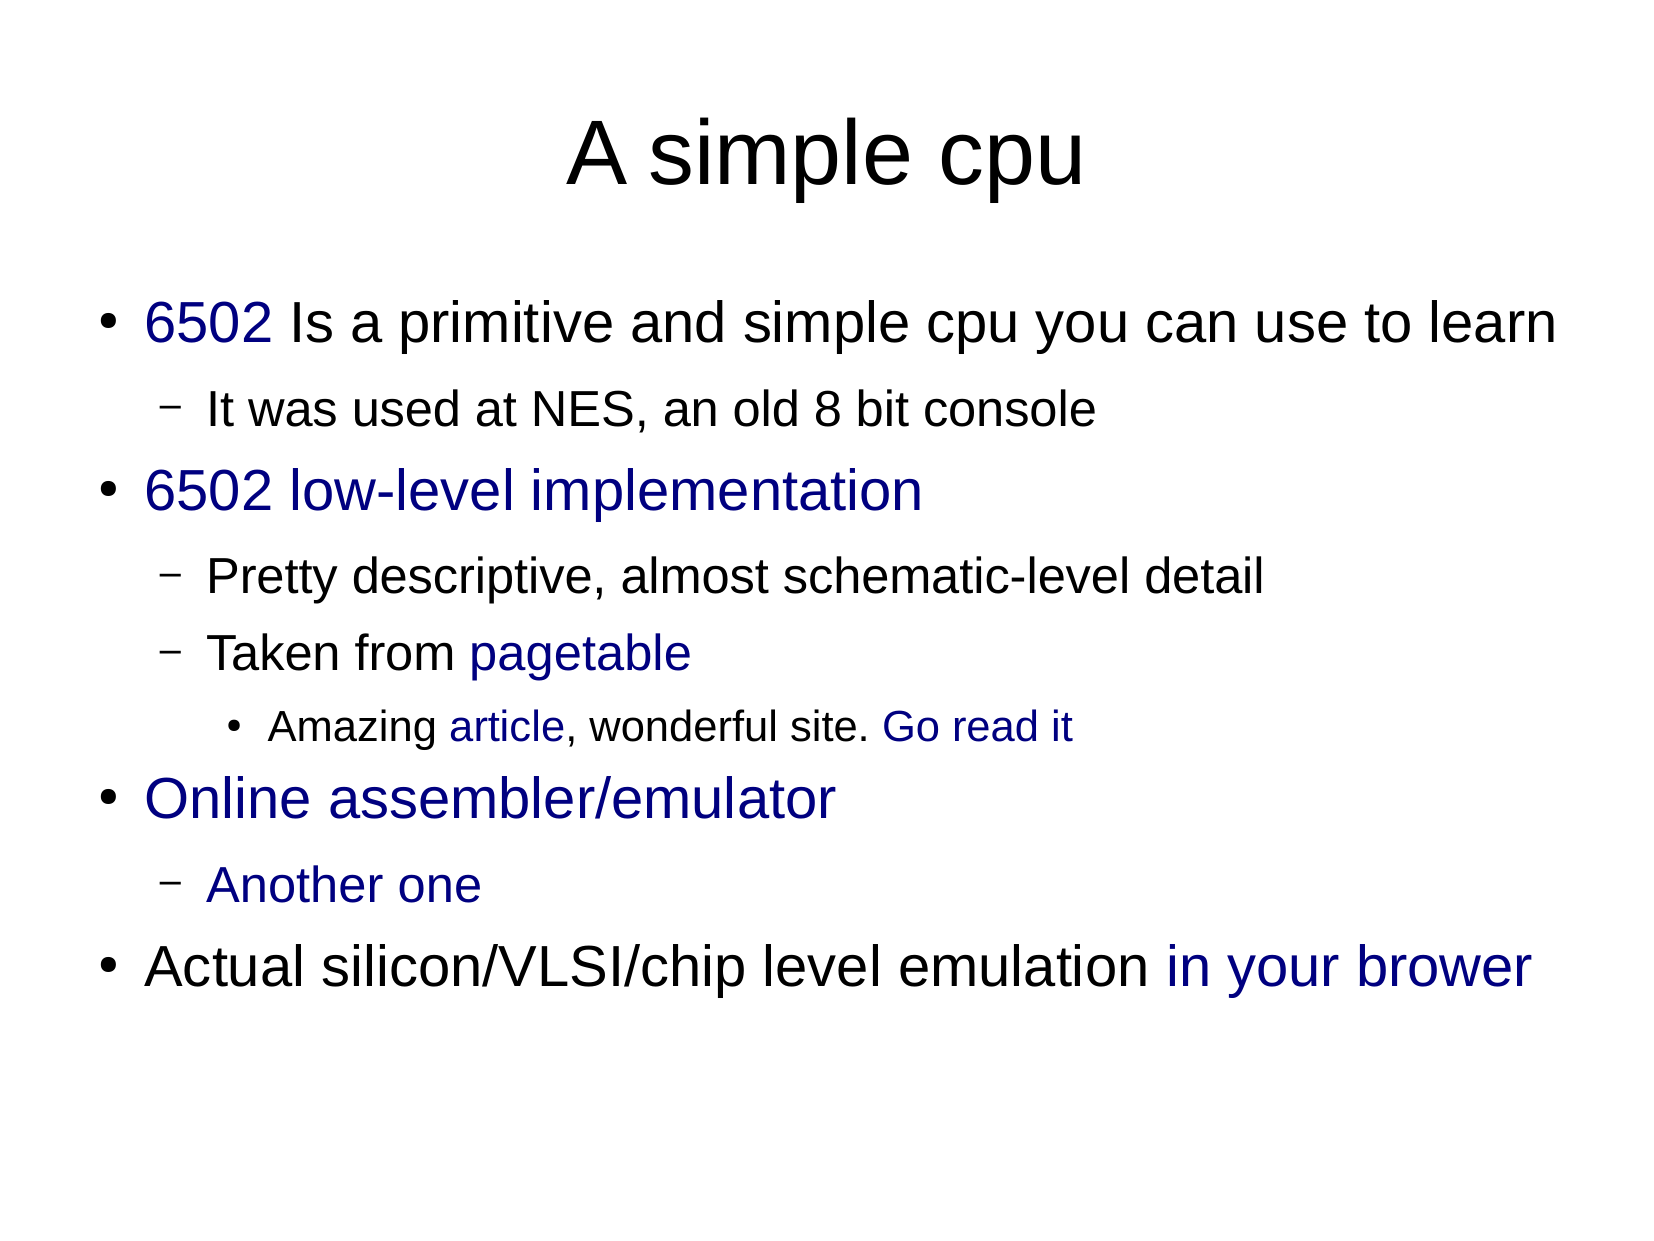

# A simple cpu
6502 Is a primitive and simple cpu you can use to learn
It was used at NES, an old 8 bit console
6502 low-level implementation
Pretty descriptive, almost schematic-level detail
Taken from pagetable
Amazing article, wonderful site. Go read it
Online assembler/emulator
Another one
Actual silicon/VLSI/chip level emulation in your brower